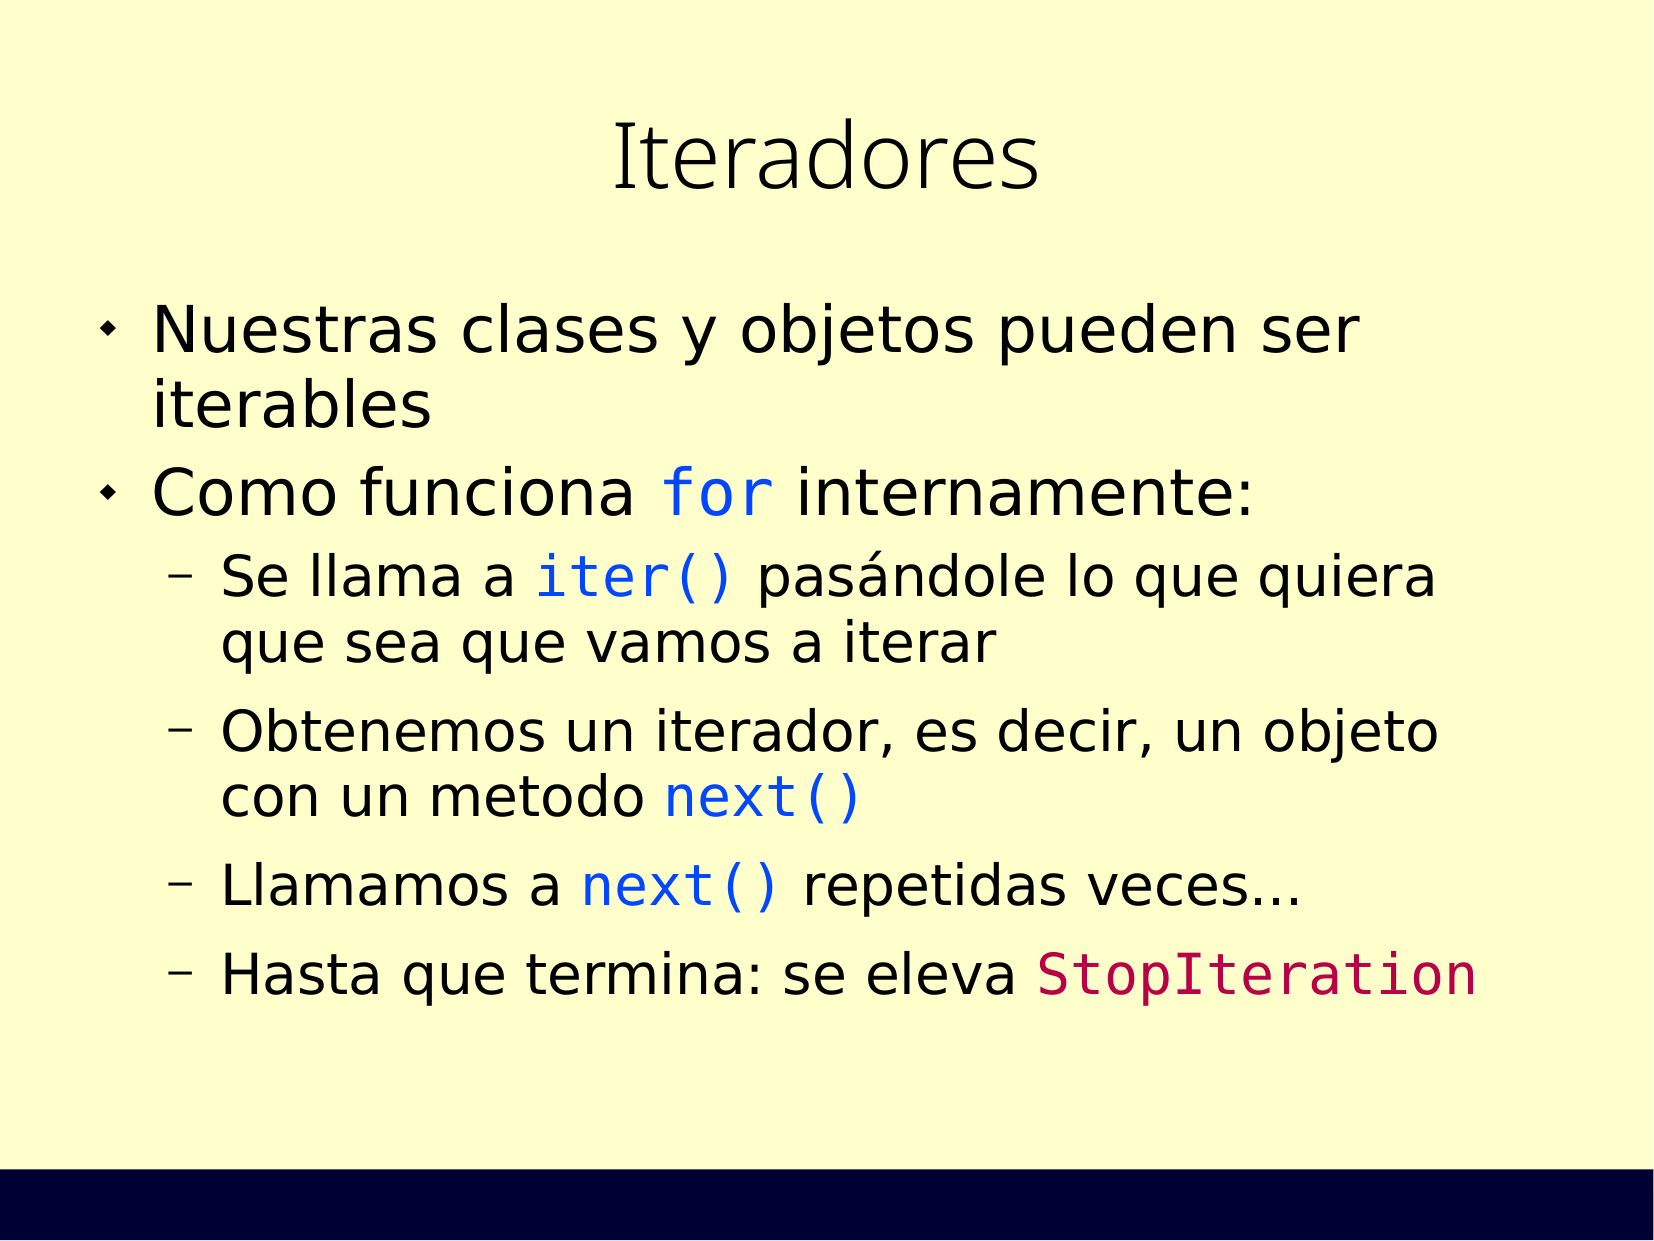

# Iteradores
Nuestras clases y objetos pueden ser iterables
Como funciona for internamente:
Se llama a iter() pasándole lo que quiera que sea que vamos a iterar
Obtenemos un iterador, es decir, un objeto con un metodo next()
Llamamos a next() repetidas veces...
Hasta que termina: se eleva StopIteration